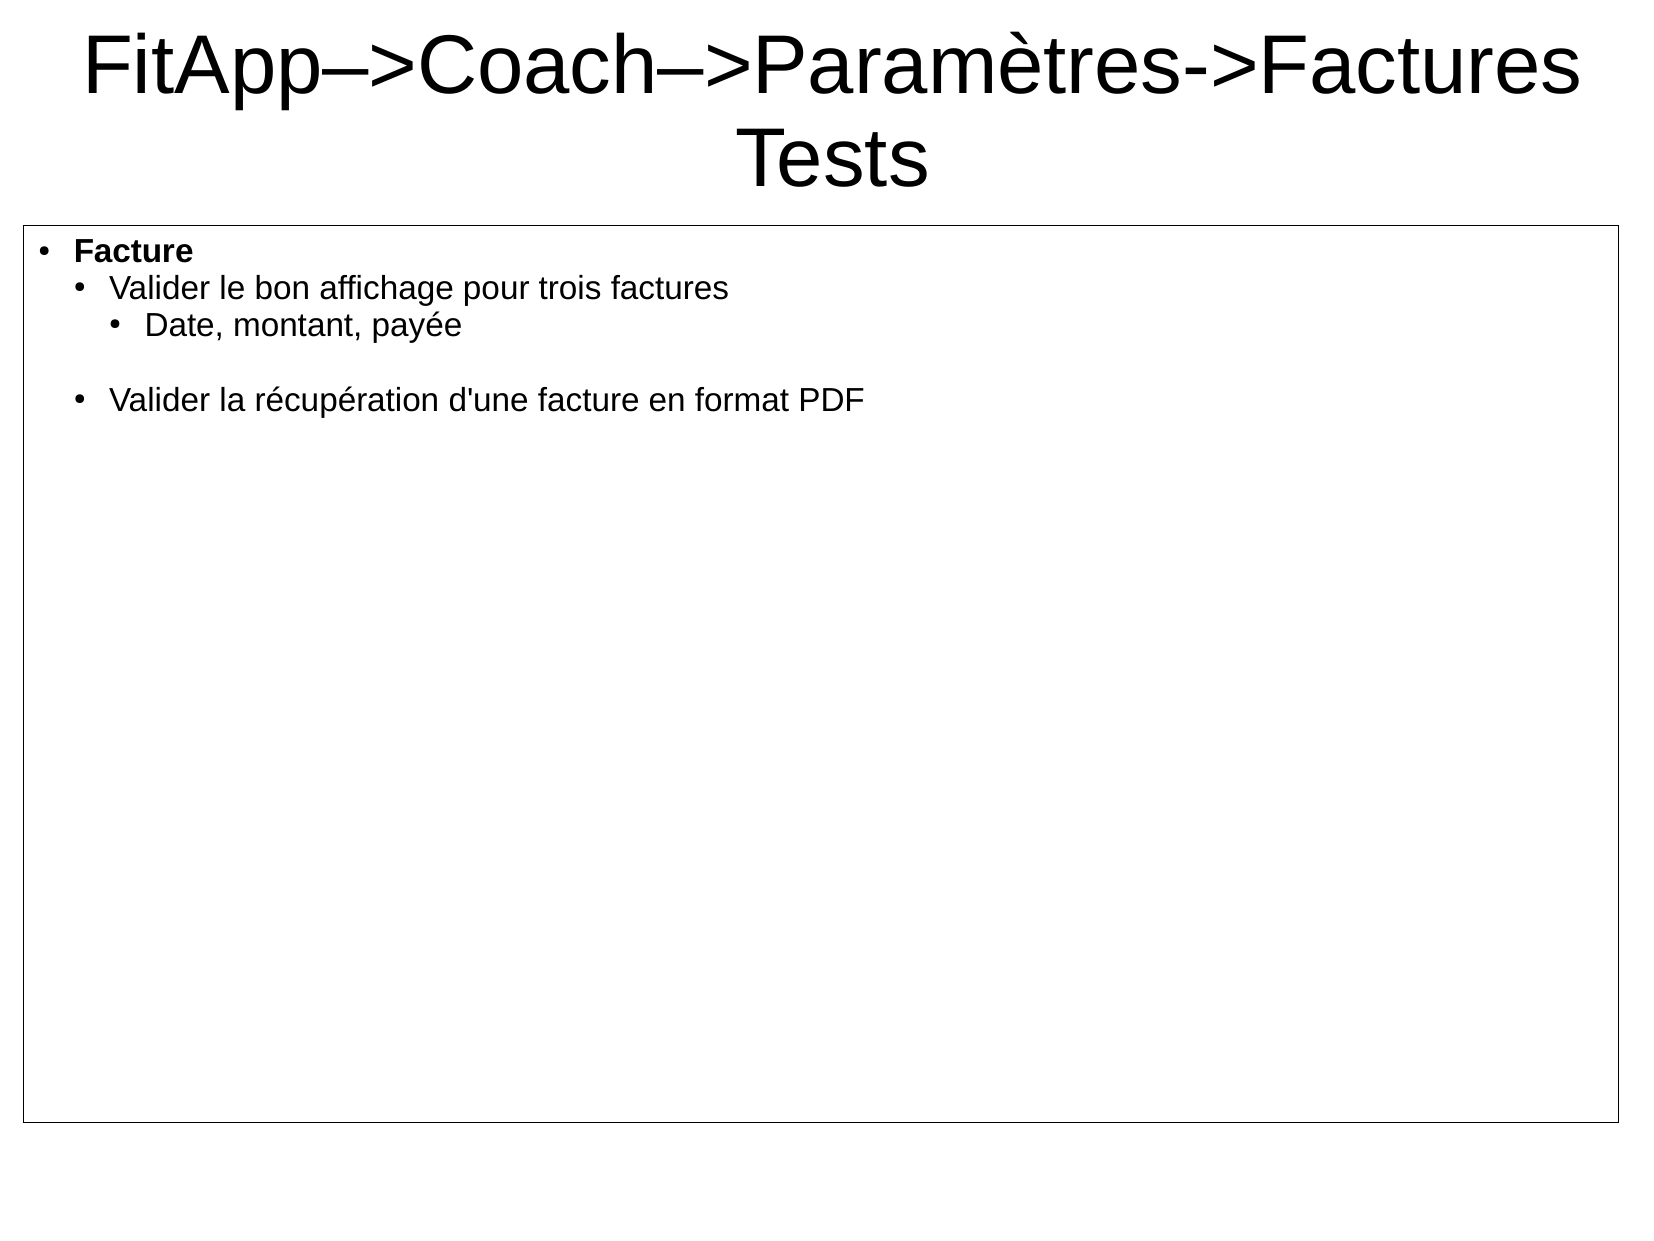

# FitApp–>Coach–>Paramètres->Factures Tests
Facture
Valider le bon affichage pour trois factures
Date, montant, payée
Valider la récupération d'une facture en format PDF